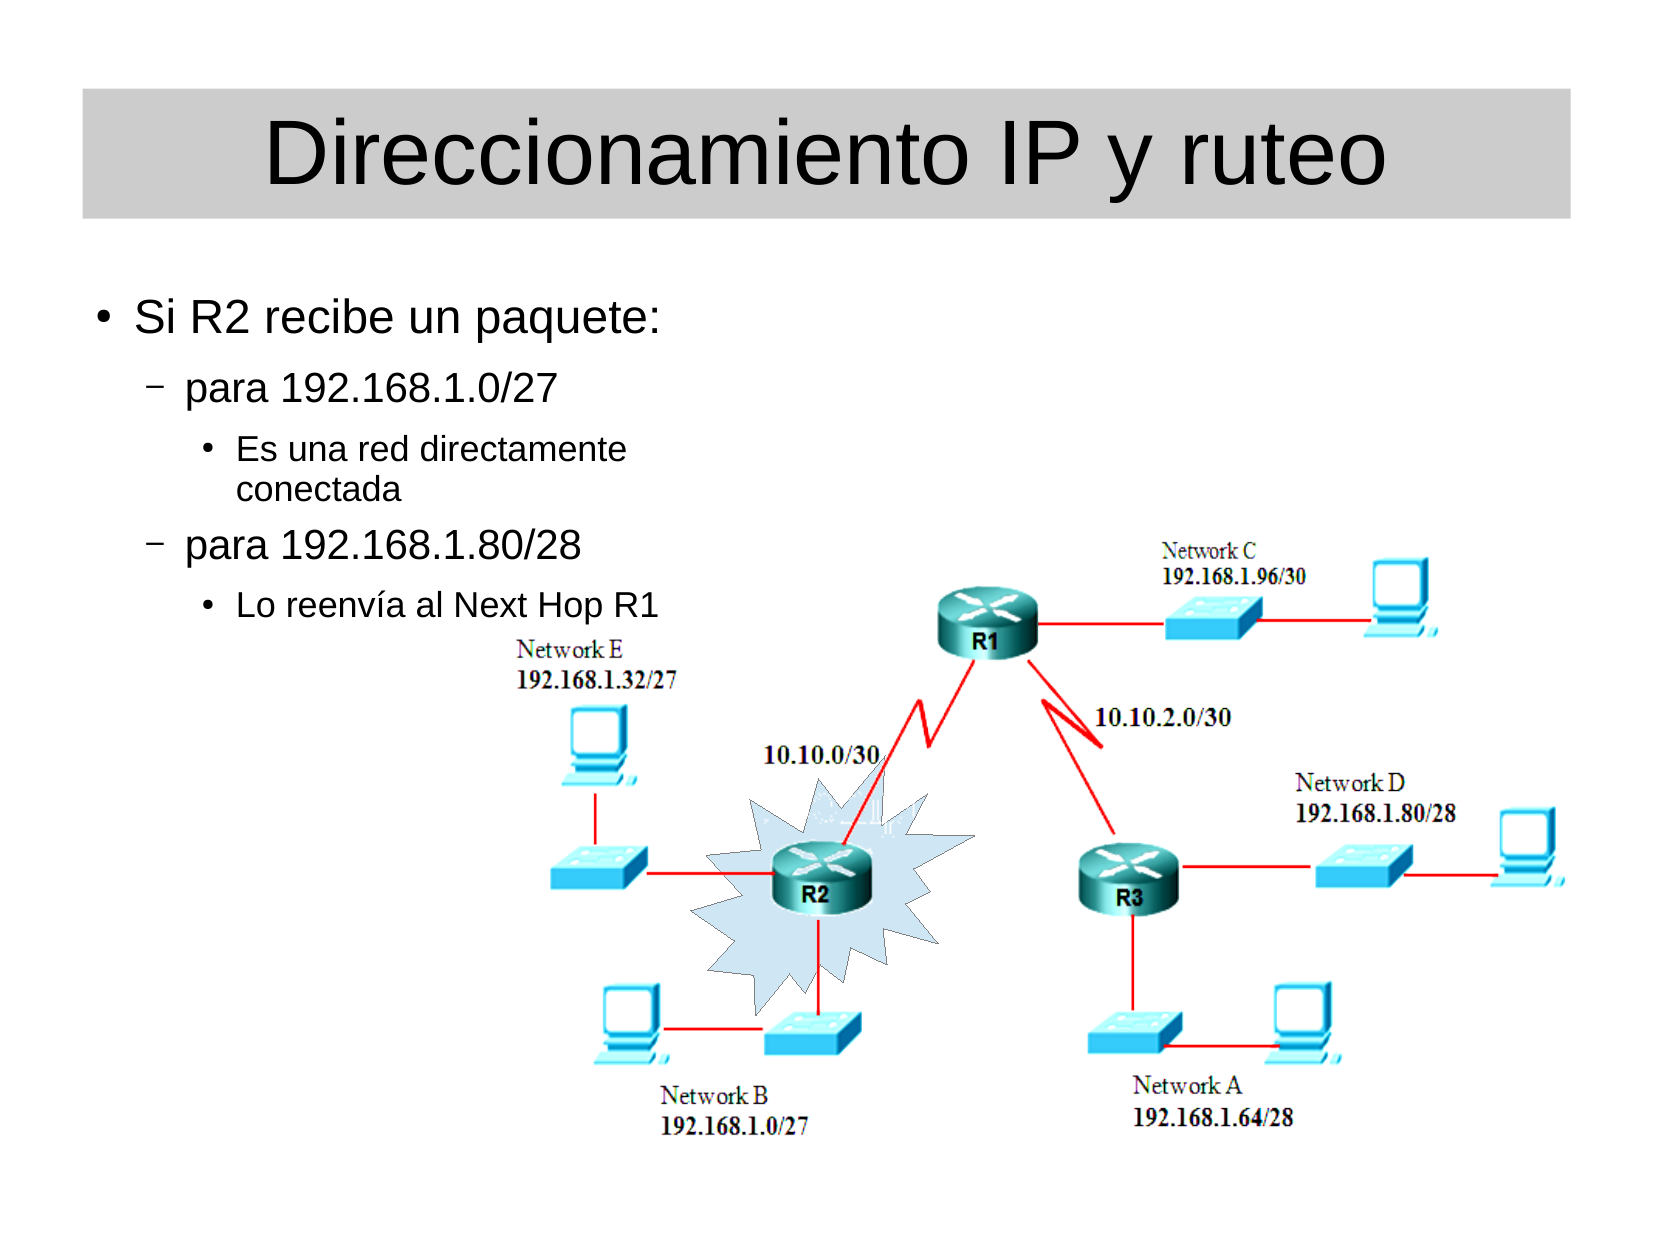

# Direccionamiento IP y ruteo
Si R2 recibe un paquete:
para 192.168.1.0/27
Es una red directamente conectada
para 192.168.1.80/28
Lo reenvía al Next Hop R1